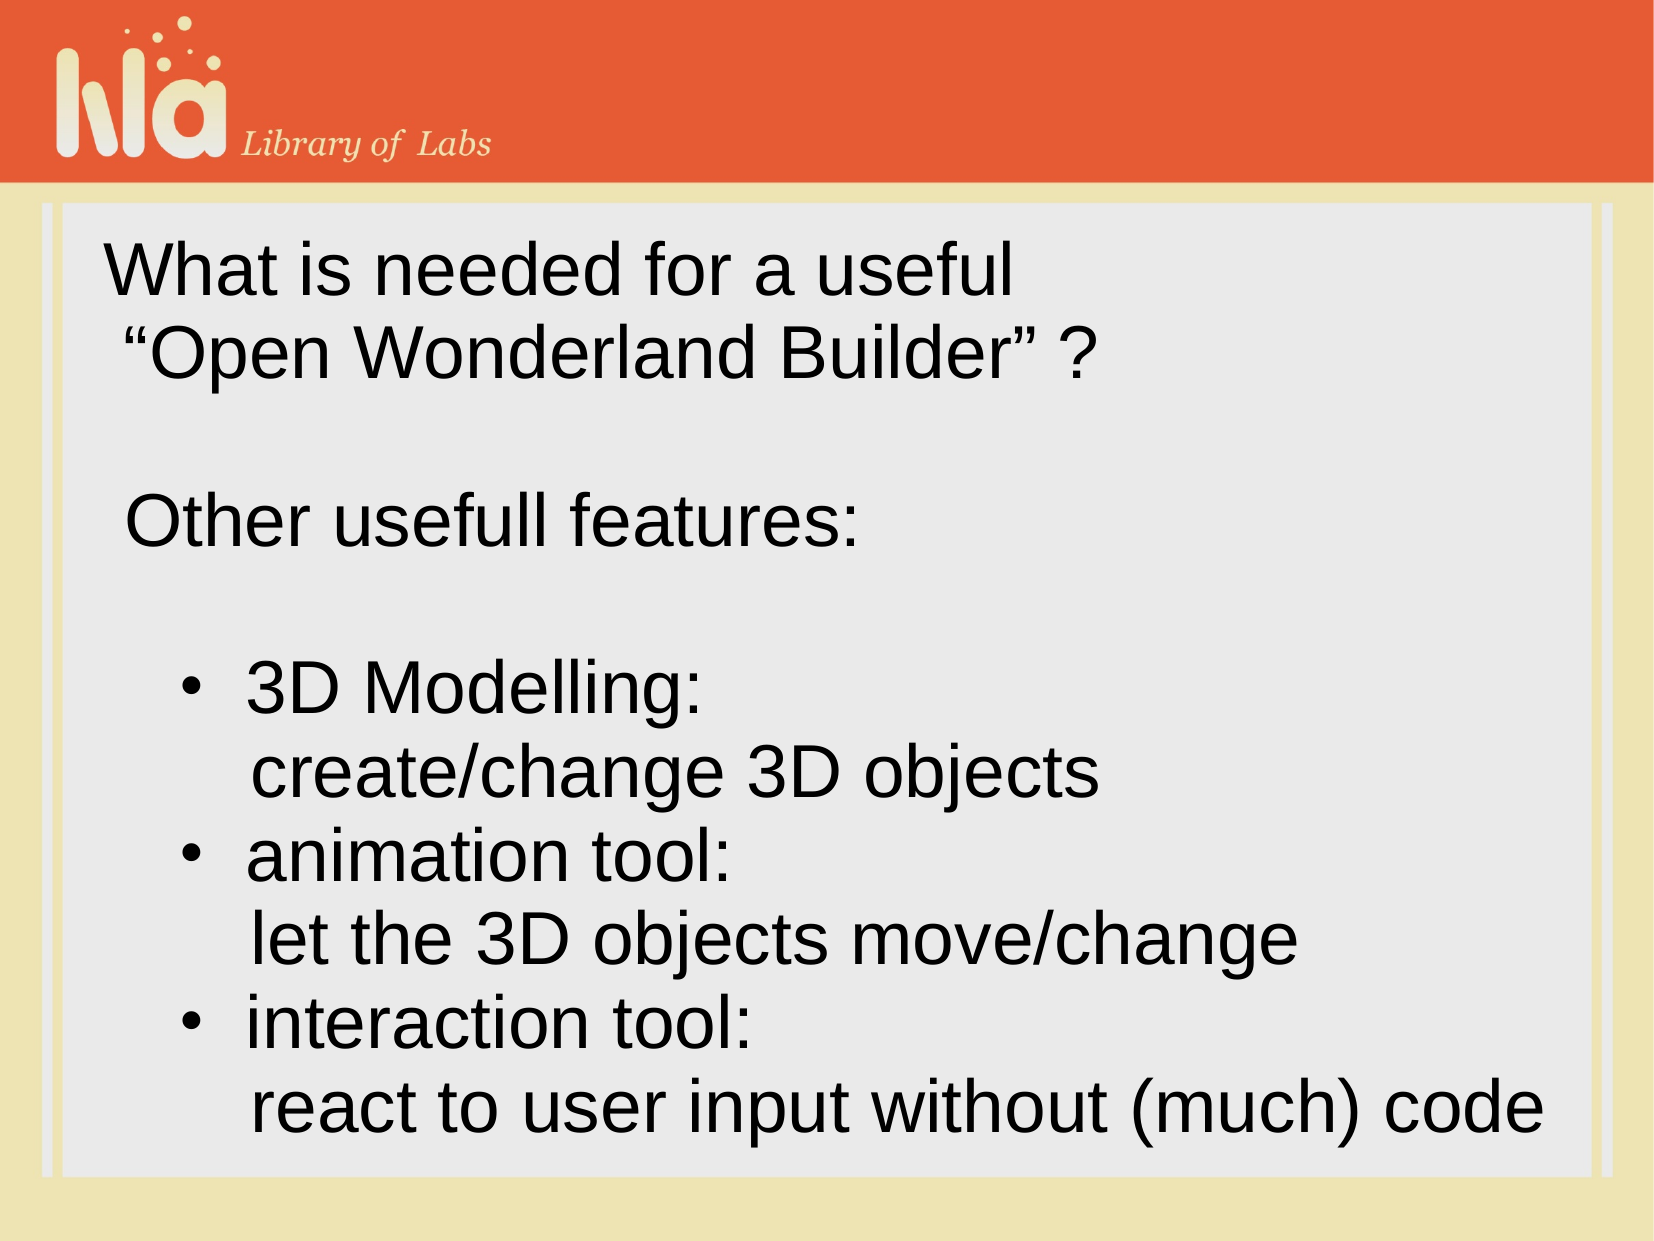

What is needed for a useful
 “Open Wonderland Builder” ?
 Other usefull features:
 3D Modelling:
		create/change 3D objects
 animation tool:
 	 	let the 3D objects move/change
 interaction tool:
 	 	react to user input without (much) code